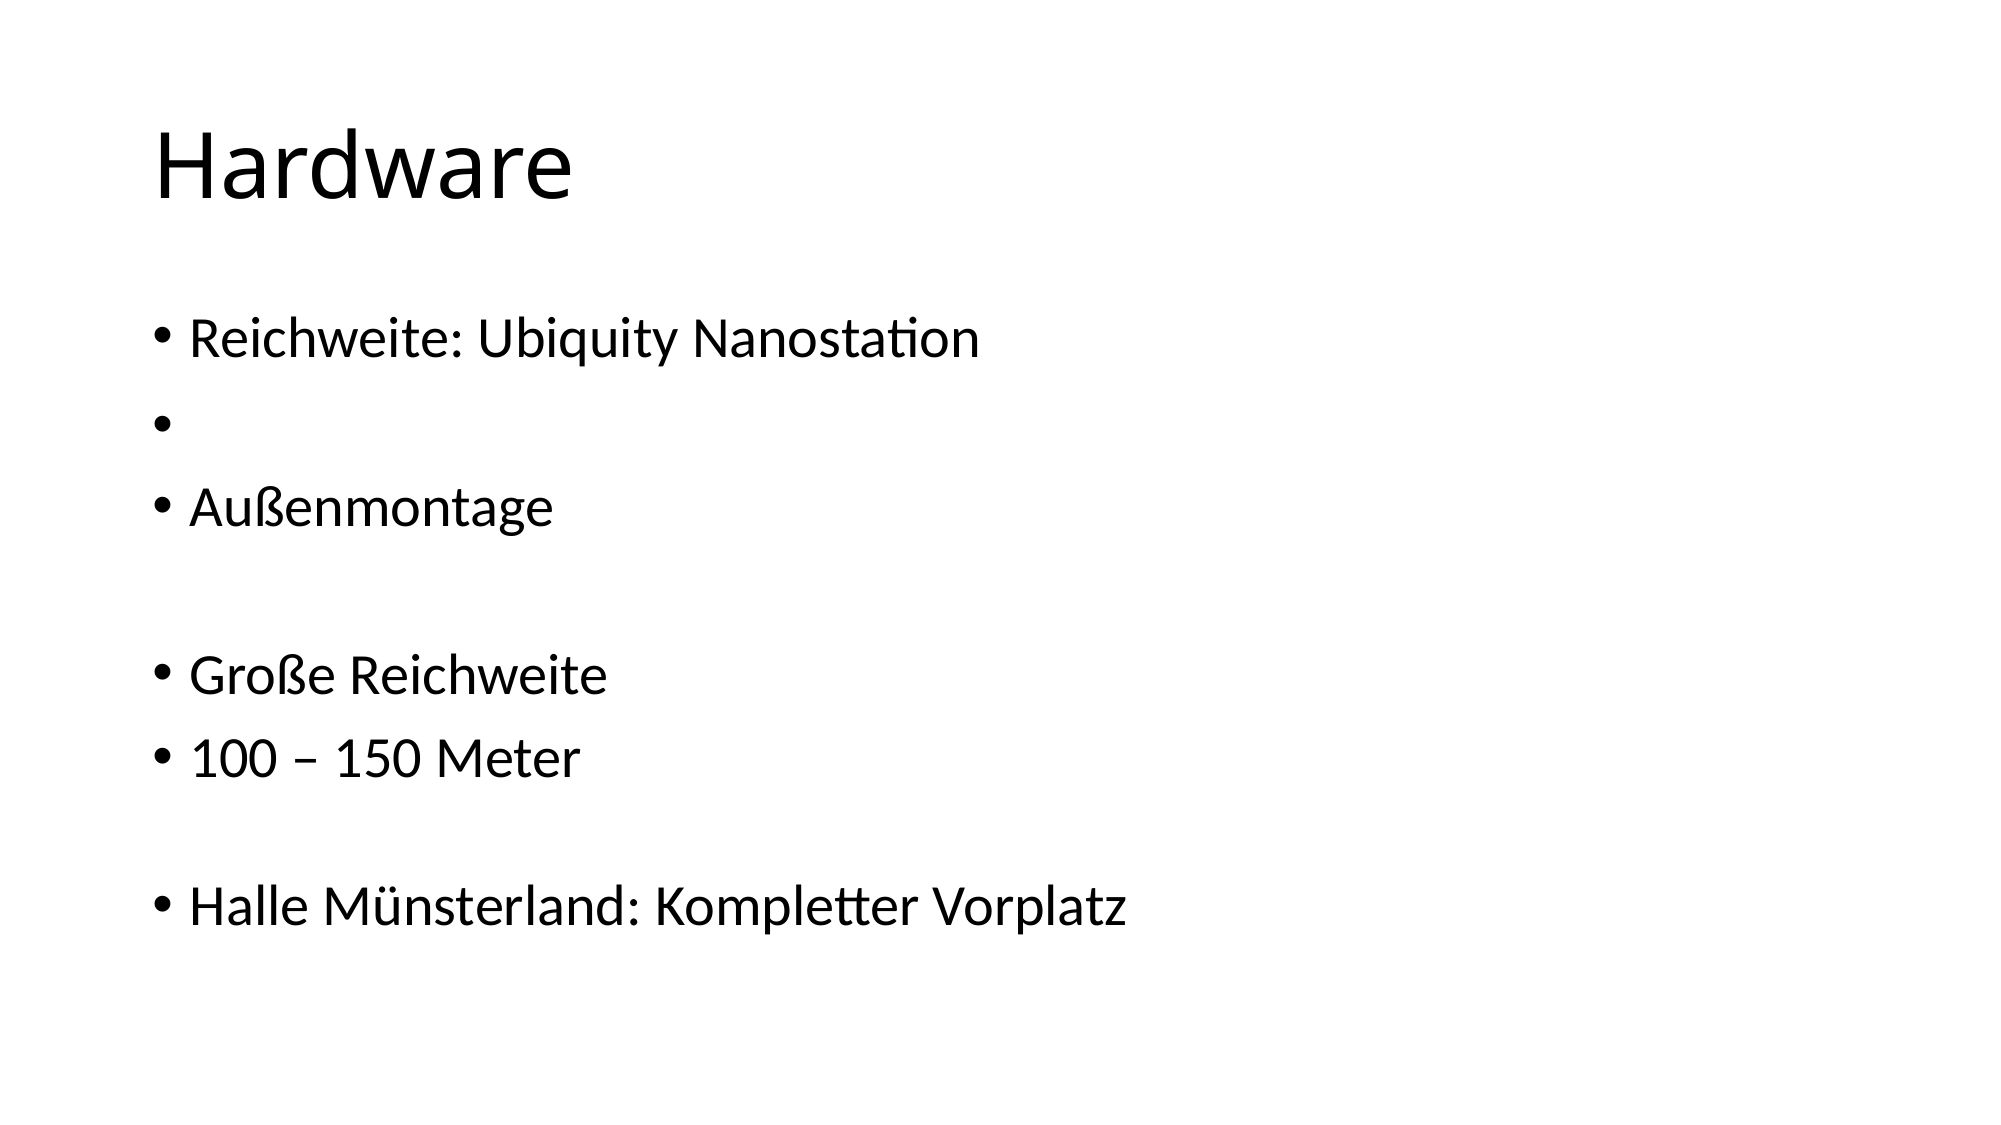

# Hardware
Reichweite: Ubiquity Nanostation
Außenmontage
Große Reichweite
100 – 150 Meter
Halle Münsterland: Kompletter Vorplatz